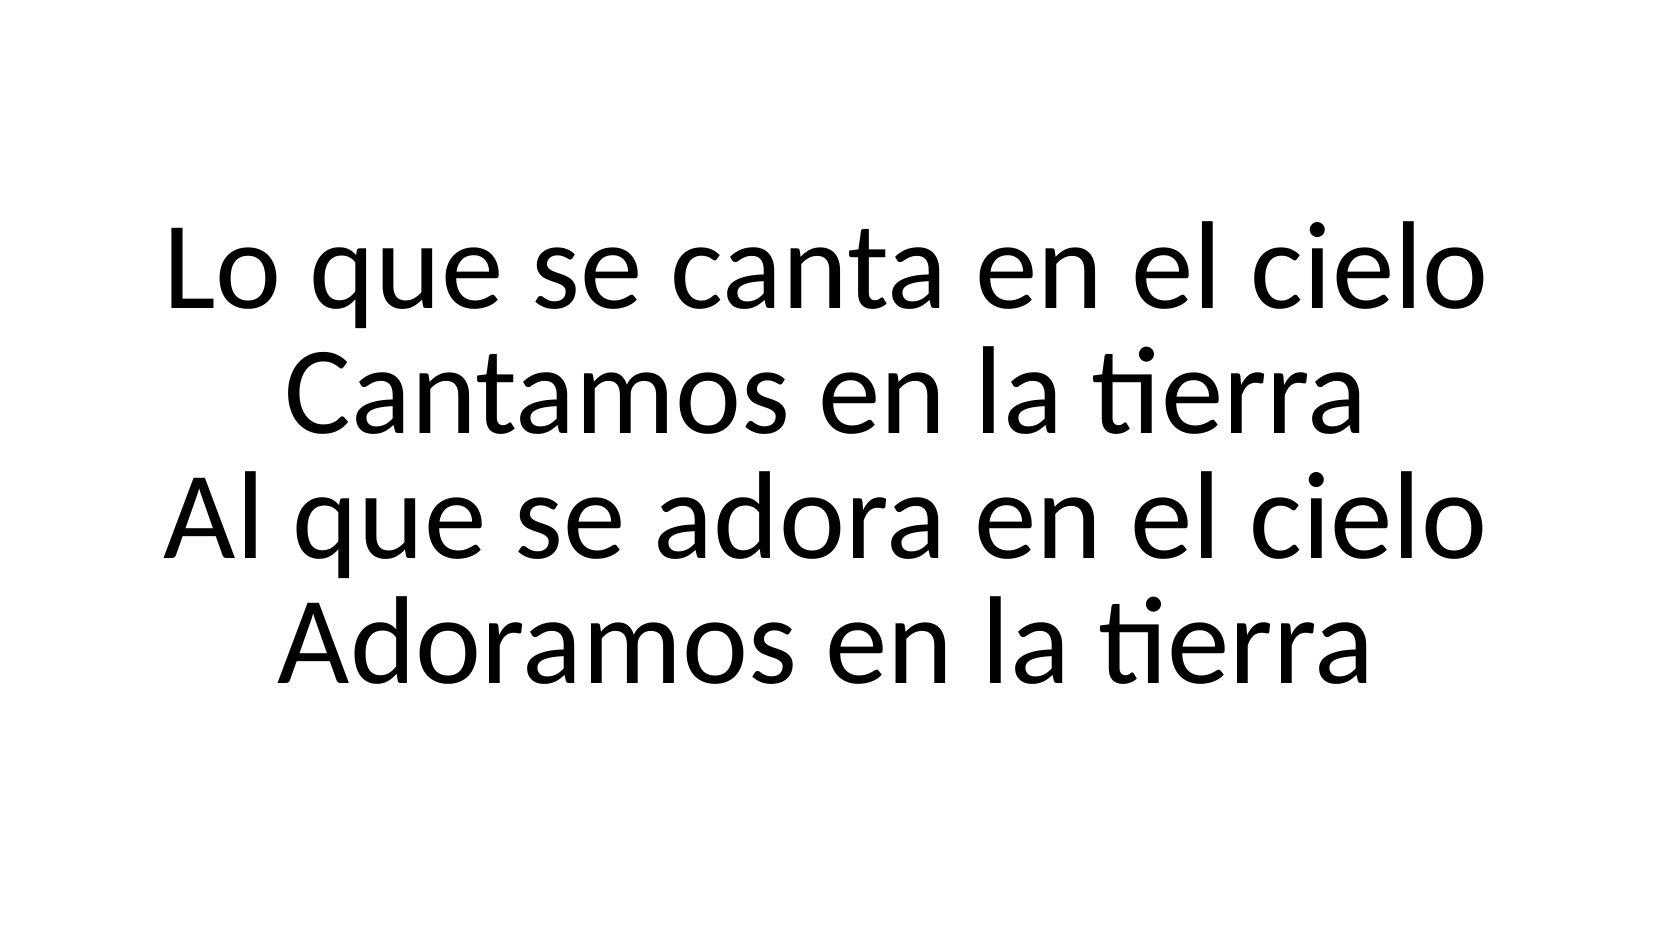

# Lo que se canta en el cielo Cantamos en la tierra Al que se adora en el cielo Adoramos en la tierra